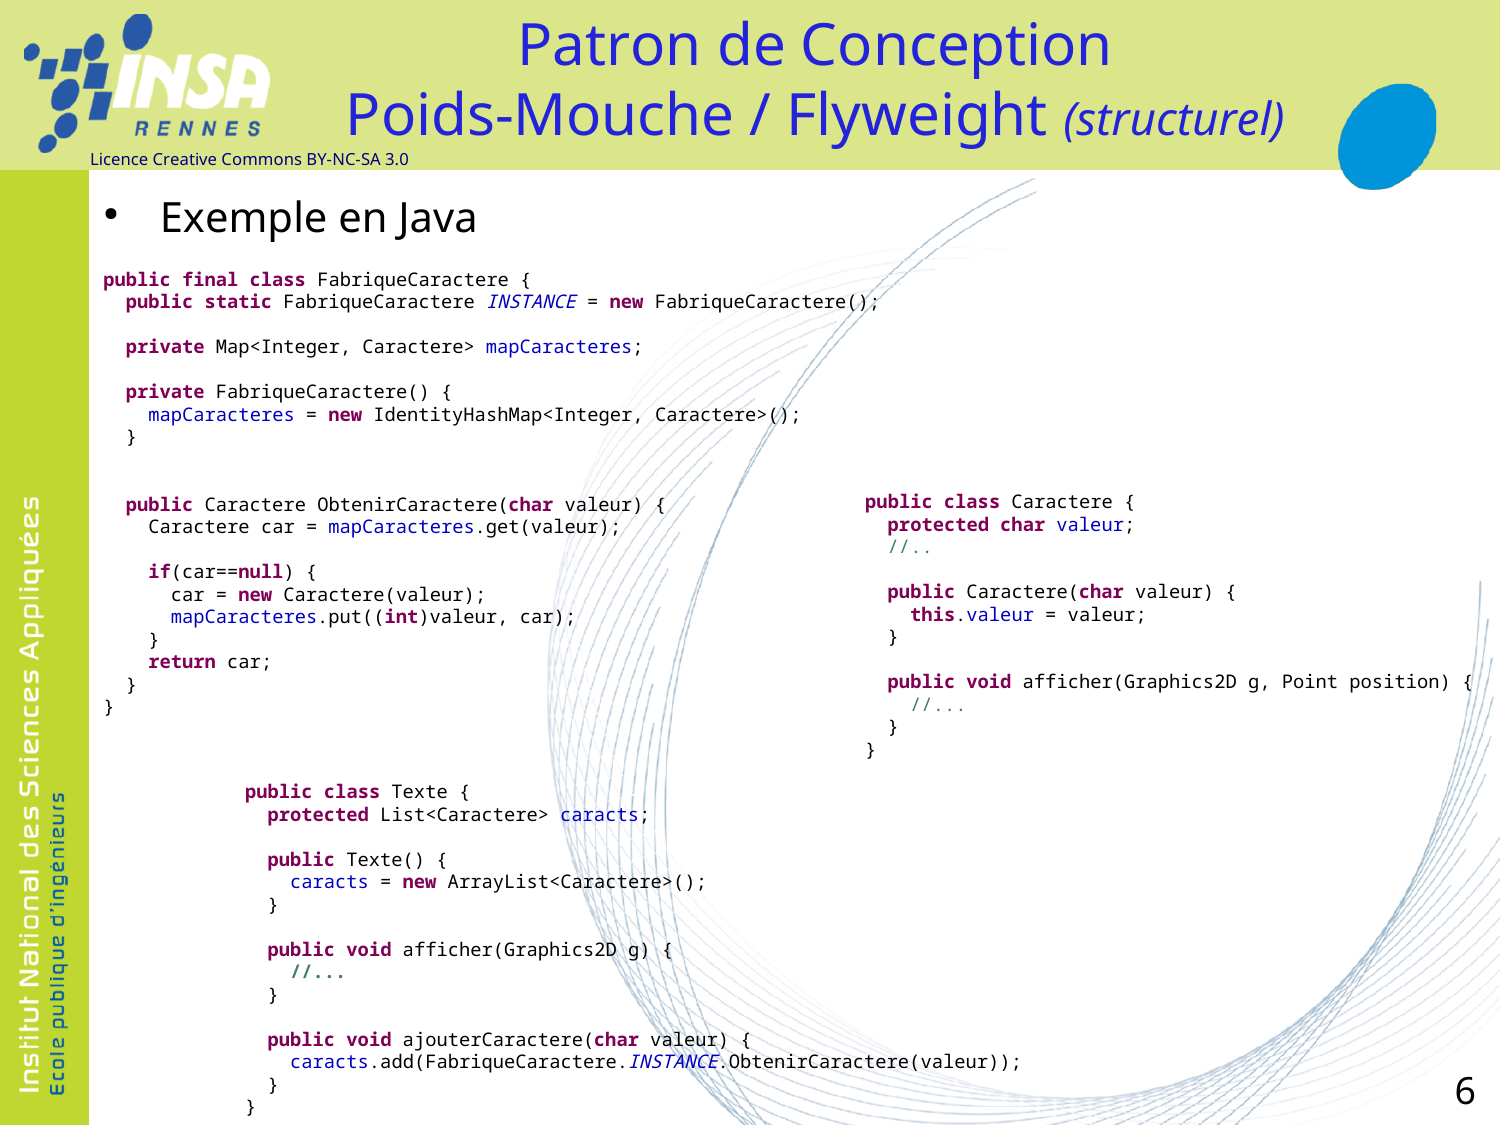

Patron de Conception
Poids-Mouche / Flyweight (structurel)
# Exemple en Java
public final class FabriqueCaractere {
 public static FabriqueCaractere INSTANCE = new FabriqueCaractere();
 private Map<Integer, Caractere> mapCaracteres;
 private FabriqueCaractere() {
 mapCaracteres = new IdentityHashMap<Integer, Caractere>();
 }
 public Caractere ObtenirCaractere(char valeur) {
 Caractere car = mapCaracteres.get(valeur);
 if(car==null) {
 car = new Caractere(valeur);
 mapCaracteres.put((int)valeur, car);
 }
 return car;
 }
}
public class Caractere {
 protected char valeur;
 //..
 public Caractere(char valeur) {
 this.valeur = valeur;
 }
 public void afficher(Graphics2D g, Point position) {
 //...
 }
}
public class Texte {
 protected List<Caractere> caracts;
 public Texte() {
 caracts = new ArrayList<Caractere>();
 }
 public void afficher(Graphics2D g) {
 //...
 }
 public void ajouterCaractere(char valeur) {
 caracts.add(FabriqueCaractere.INSTANCE.ObtenirCaractere(valeur));
 }
}
6